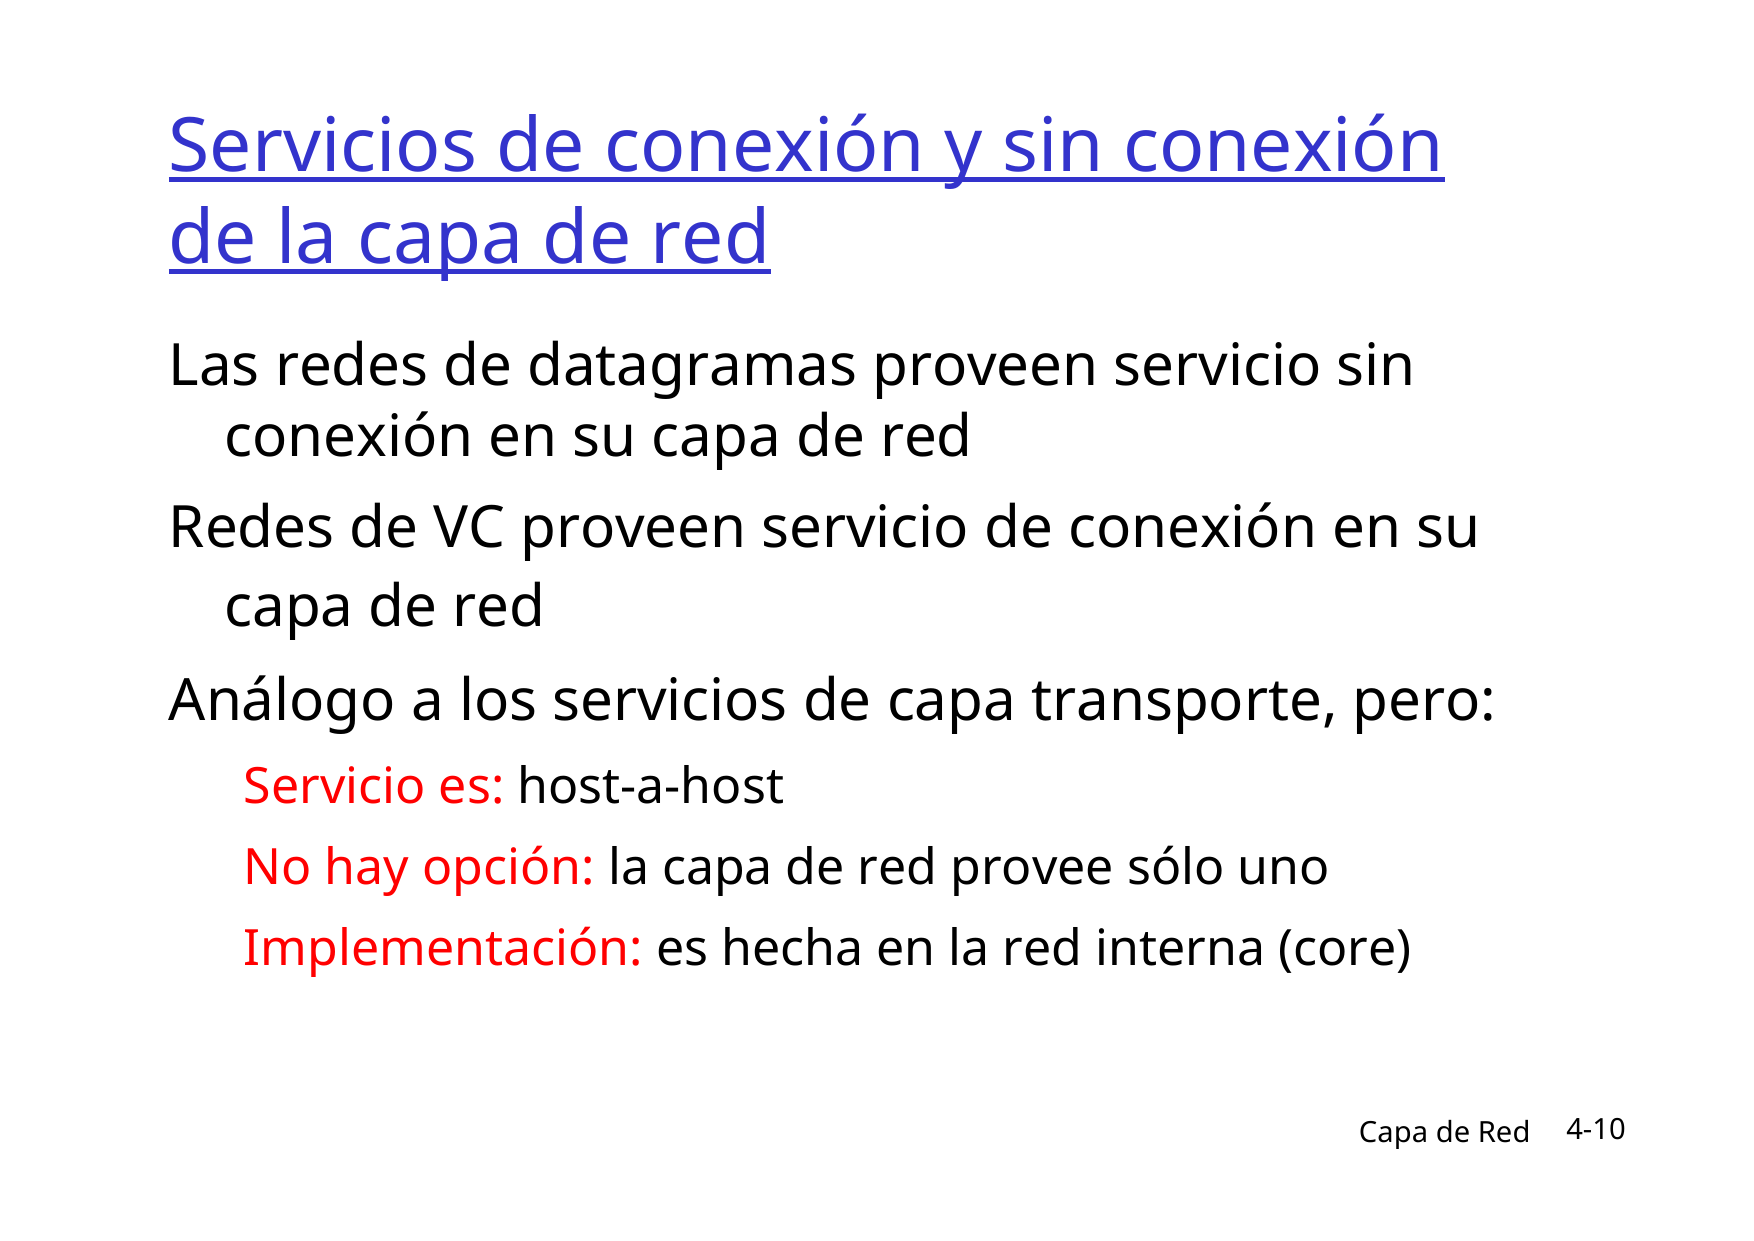

# Servicios de conexión y sin conexión de la capa de red
Las redes de datagramas proveen servicio sin conexión en su capa de red
Redes de VC proveen servicio de conexión en su capa de red
Análogo a los servicios de capa transporte, pero:
Servicio es: host-a-host
No hay opción: la capa de red provee sólo uno
Implementación: es hecha en la red interna (core)